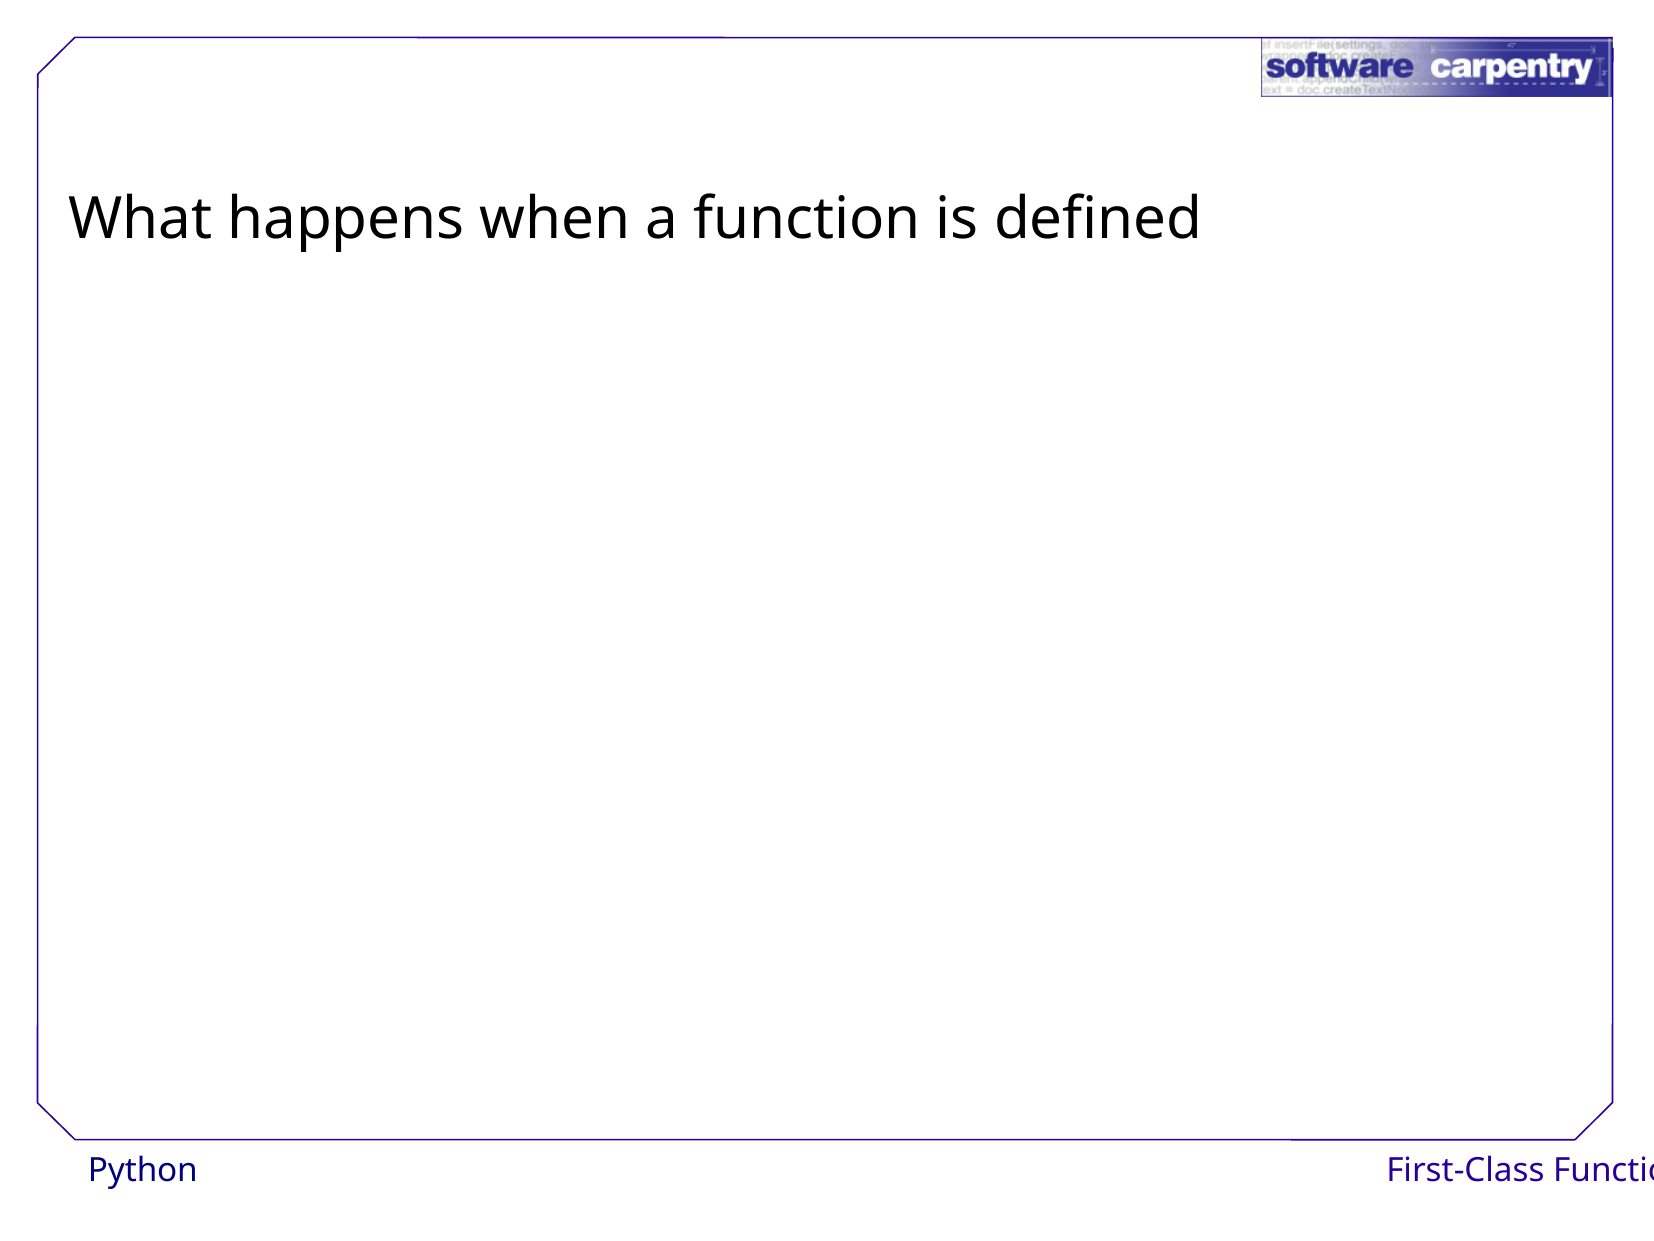

What happens when a function is defined